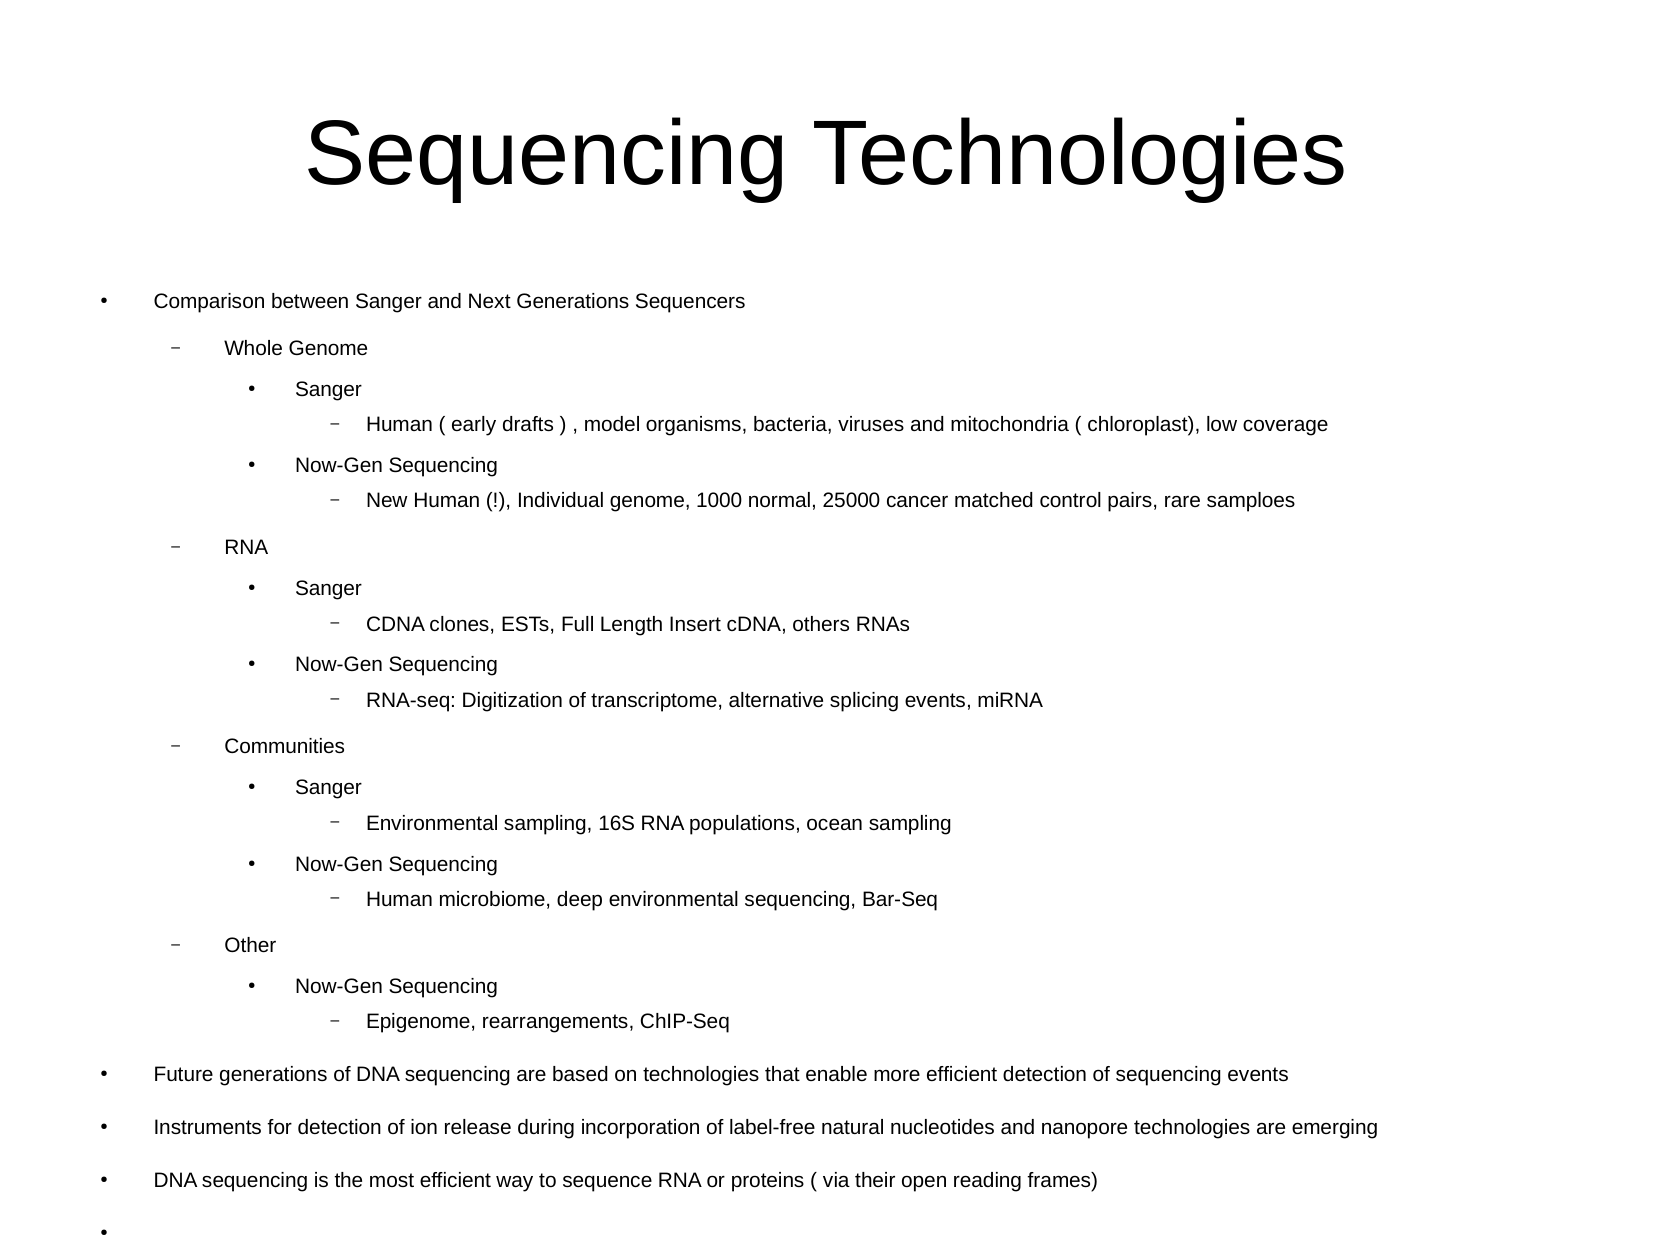

# Sequencing Technologies
Comparison between Sanger and Next Generations Sequencers
Whole Genome
Sanger
Human ( early drafts ) , model organisms, bacteria, viruses and mitochondria ( chloroplast), low coverage
Now-Gen Sequencing
New Human (!), Individual genome, 1000 normal, 25000 cancer matched control pairs, rare samploes
RNA
Sanger
CDNA clones, ESTs, Full Length Insert cDNA, others RNAs
Now-Gen Sequencing
RNA-seq: Digitization of transcriptome, alternative splicing events, miRNA
Communities
Sanger
Environmental sampling, 16S RNA populations, ocean sampling
Now-Gen Sequencing
Human microbiome, deep environmental sequencing, Bar-Seq
Other
Now-Gen Sequencing
Epigenome, rearrangements, ChIP-Seq
Future generations of DNA sequencing are based on technologies that enable more efficient detection of sequencing events
Instruments for detection of ion release during incorporation of label-free natural nucleotides and nanopore technologies are emerging
DNA sequencing is the most efficient way to sequence RNA or proteins ( via their open reading frames)